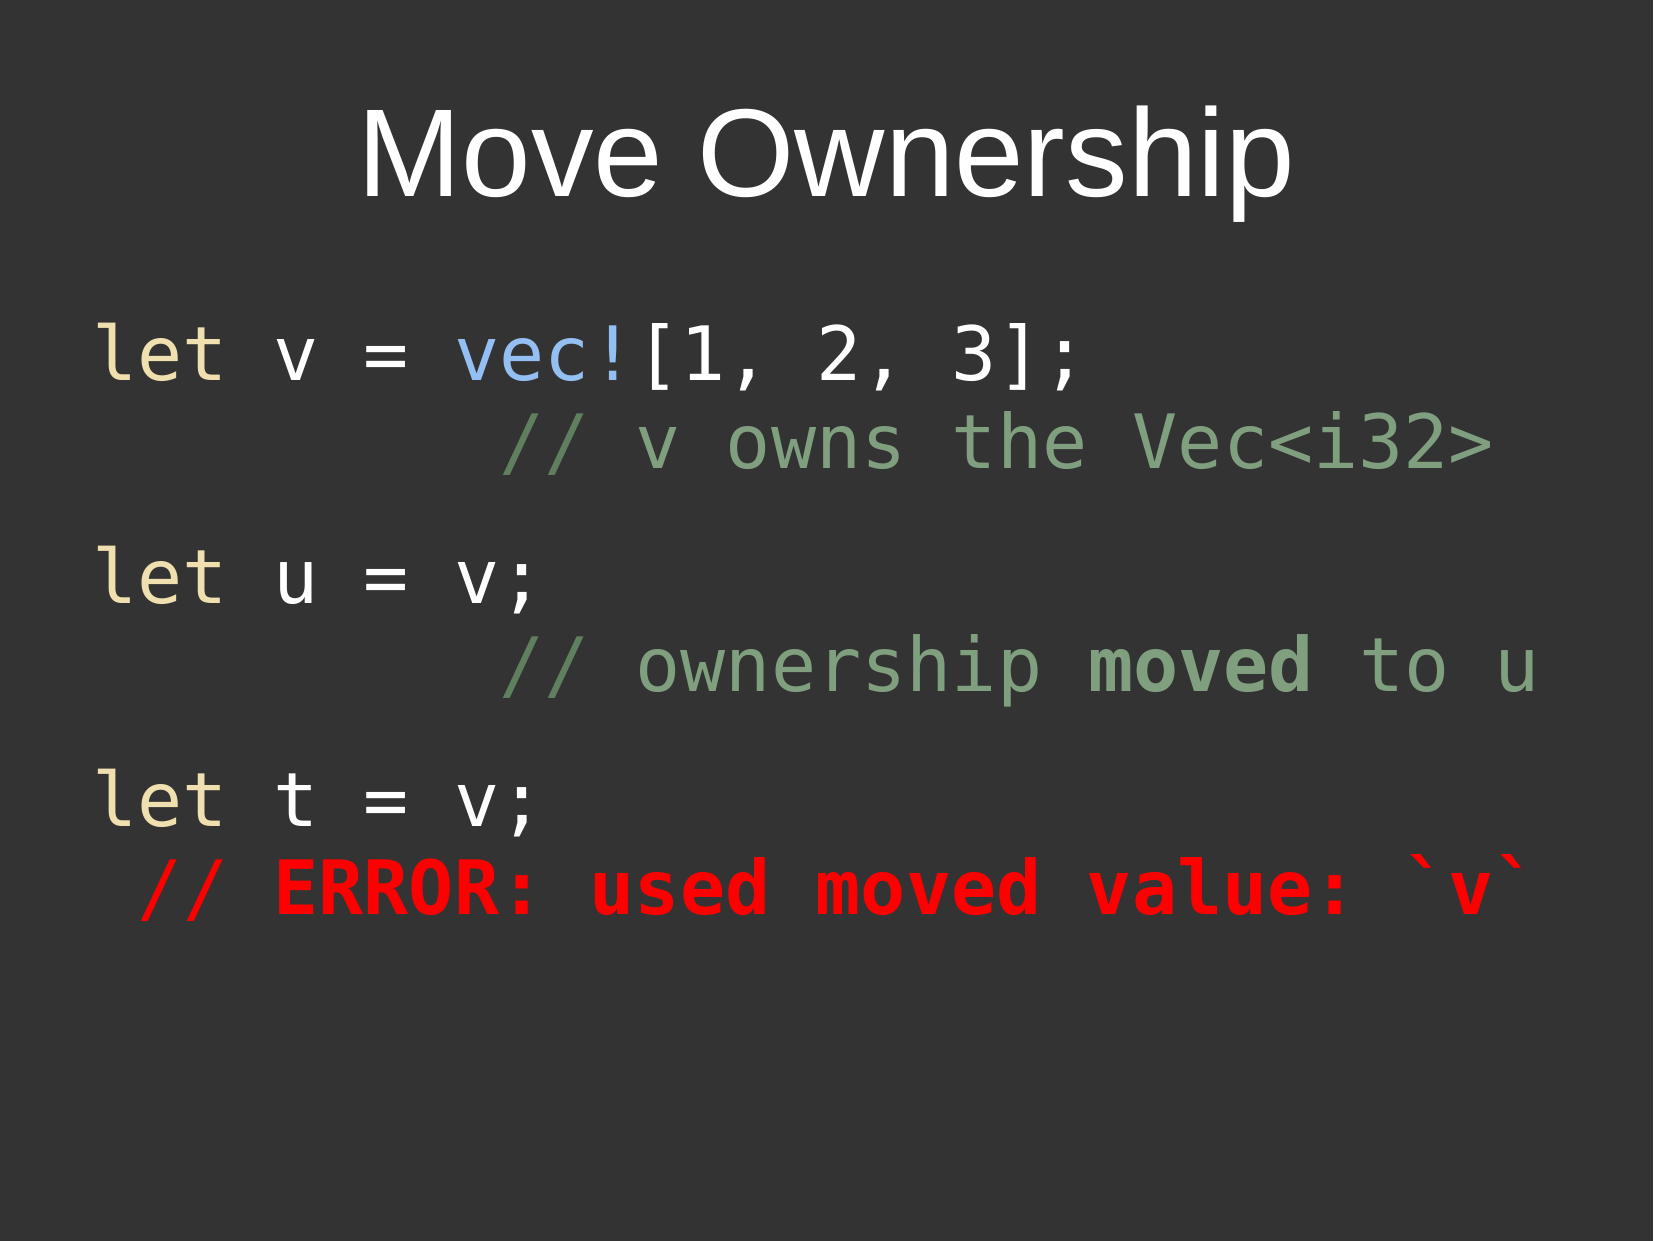

# Move Ownership
let v = vec![1, 2, 3];
 // v owns the Vec<i32>
let u = v;
 // ownership moved to u
let t = v;
 // ERROR: used moved value: `v`